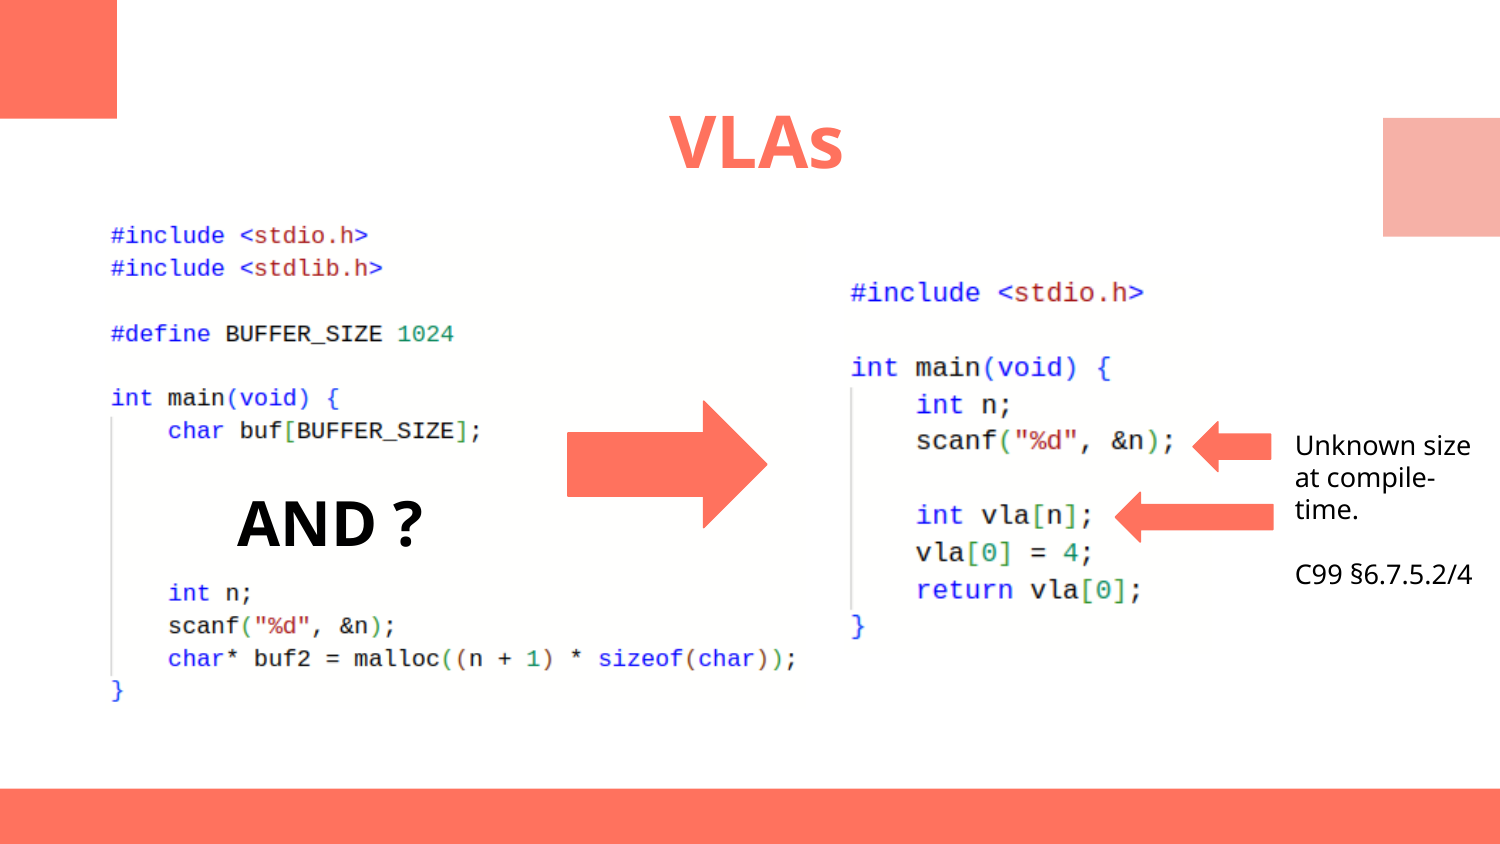

# VLAs
Unknown size at compile-time.
C99 §6.7.5.2/4
AND ?